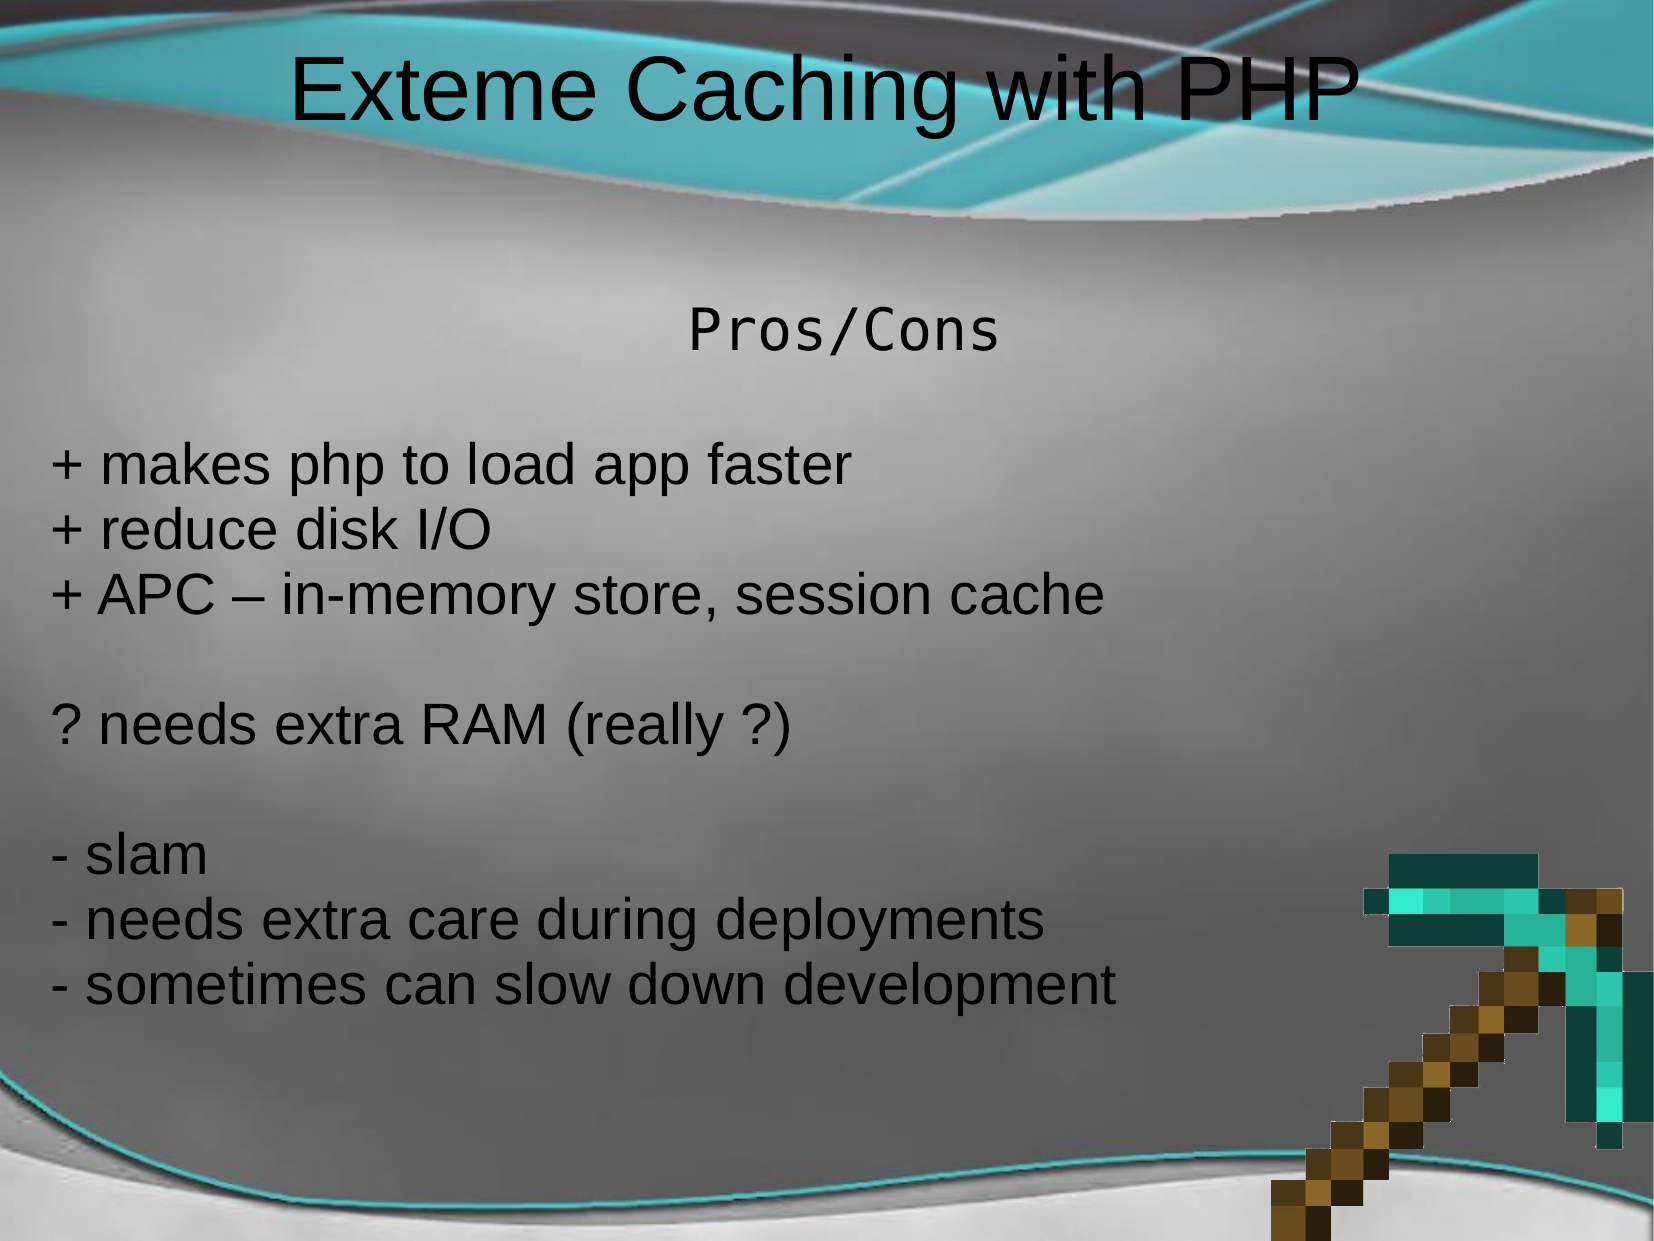

# Exteme Caching with PHP
Pros/Cons
+ makes php to load app faster
+ reduce disk I/O
+ APC – in-memory store, session cache
? needs extra RAM (really ?)
- slam
- needs extra care during deployments
- sometimes can slow down development